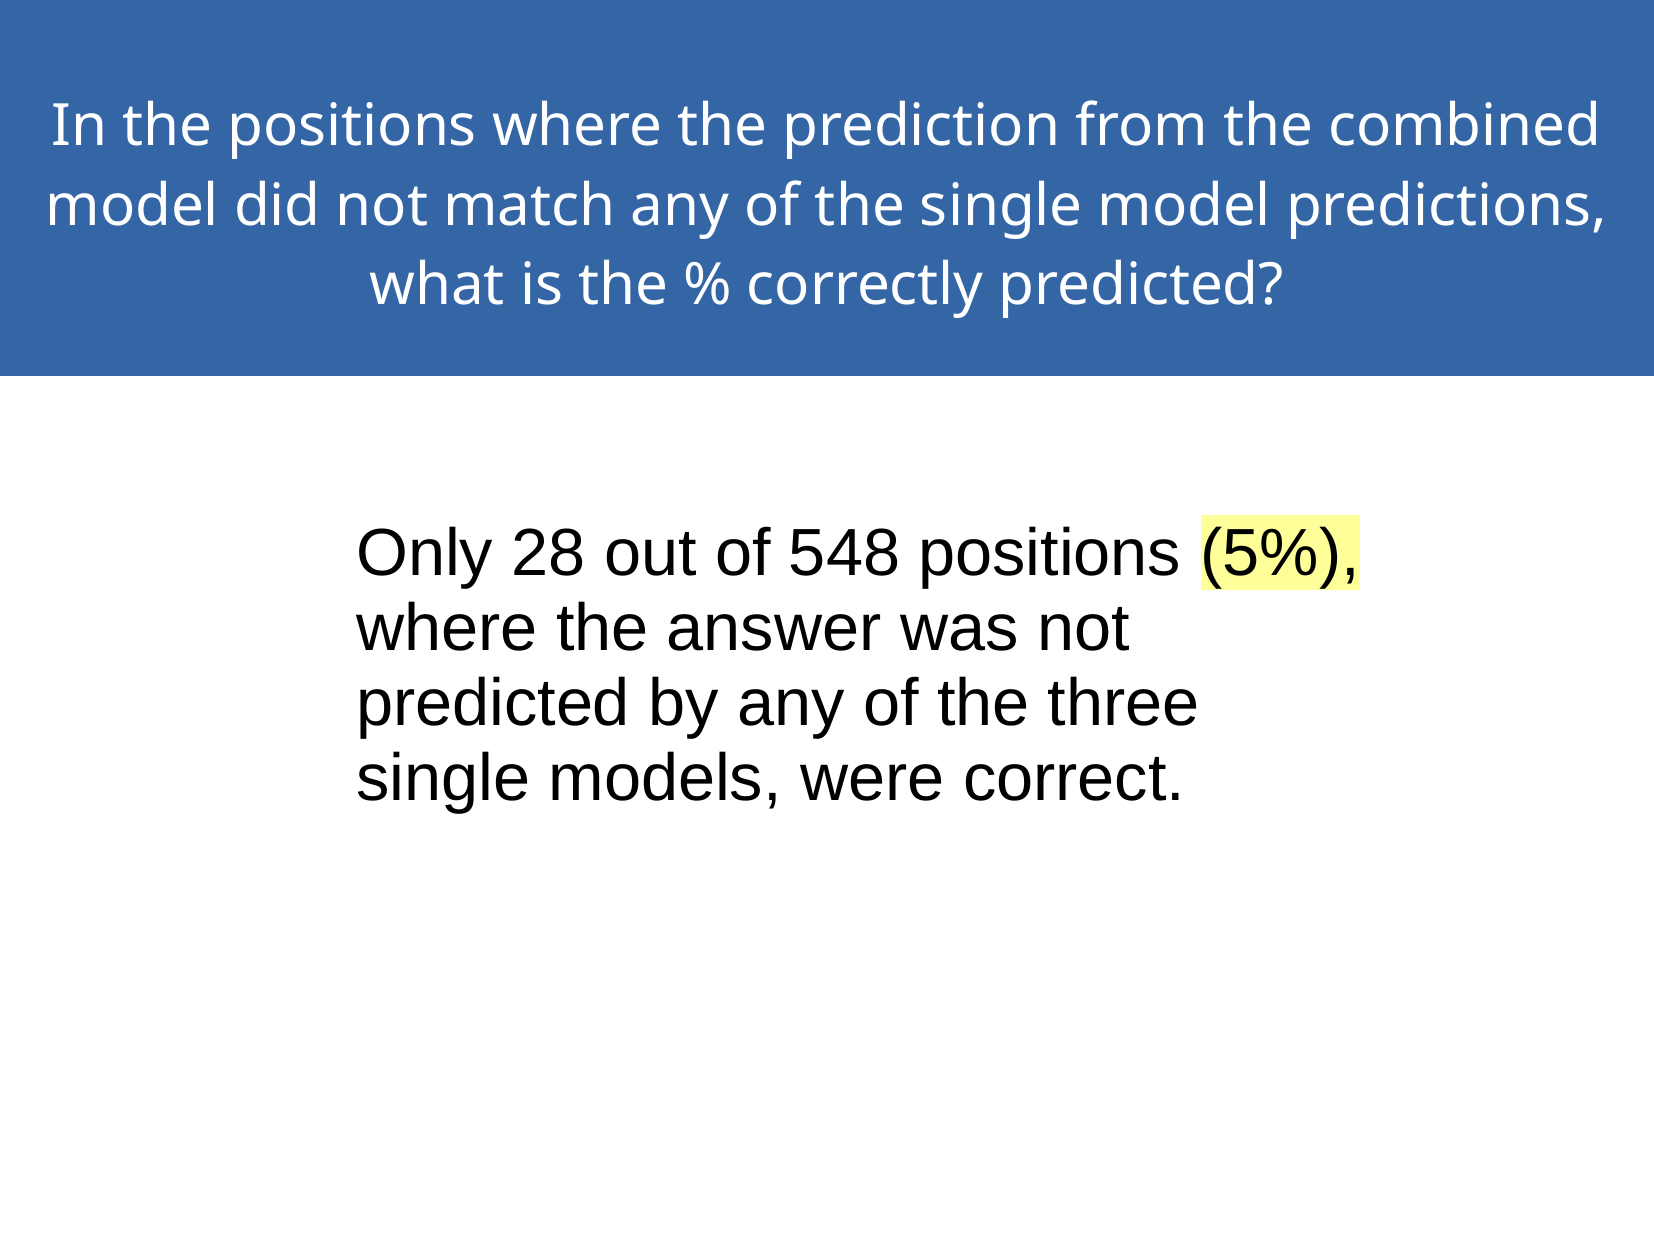

In the positions where the prediction from the combined model did not match any of the single model predictions, what is the % correctly predicted?
Only 28 out of 548 positions (5%), where the answer was not predicted by any of the three single models, were correct.